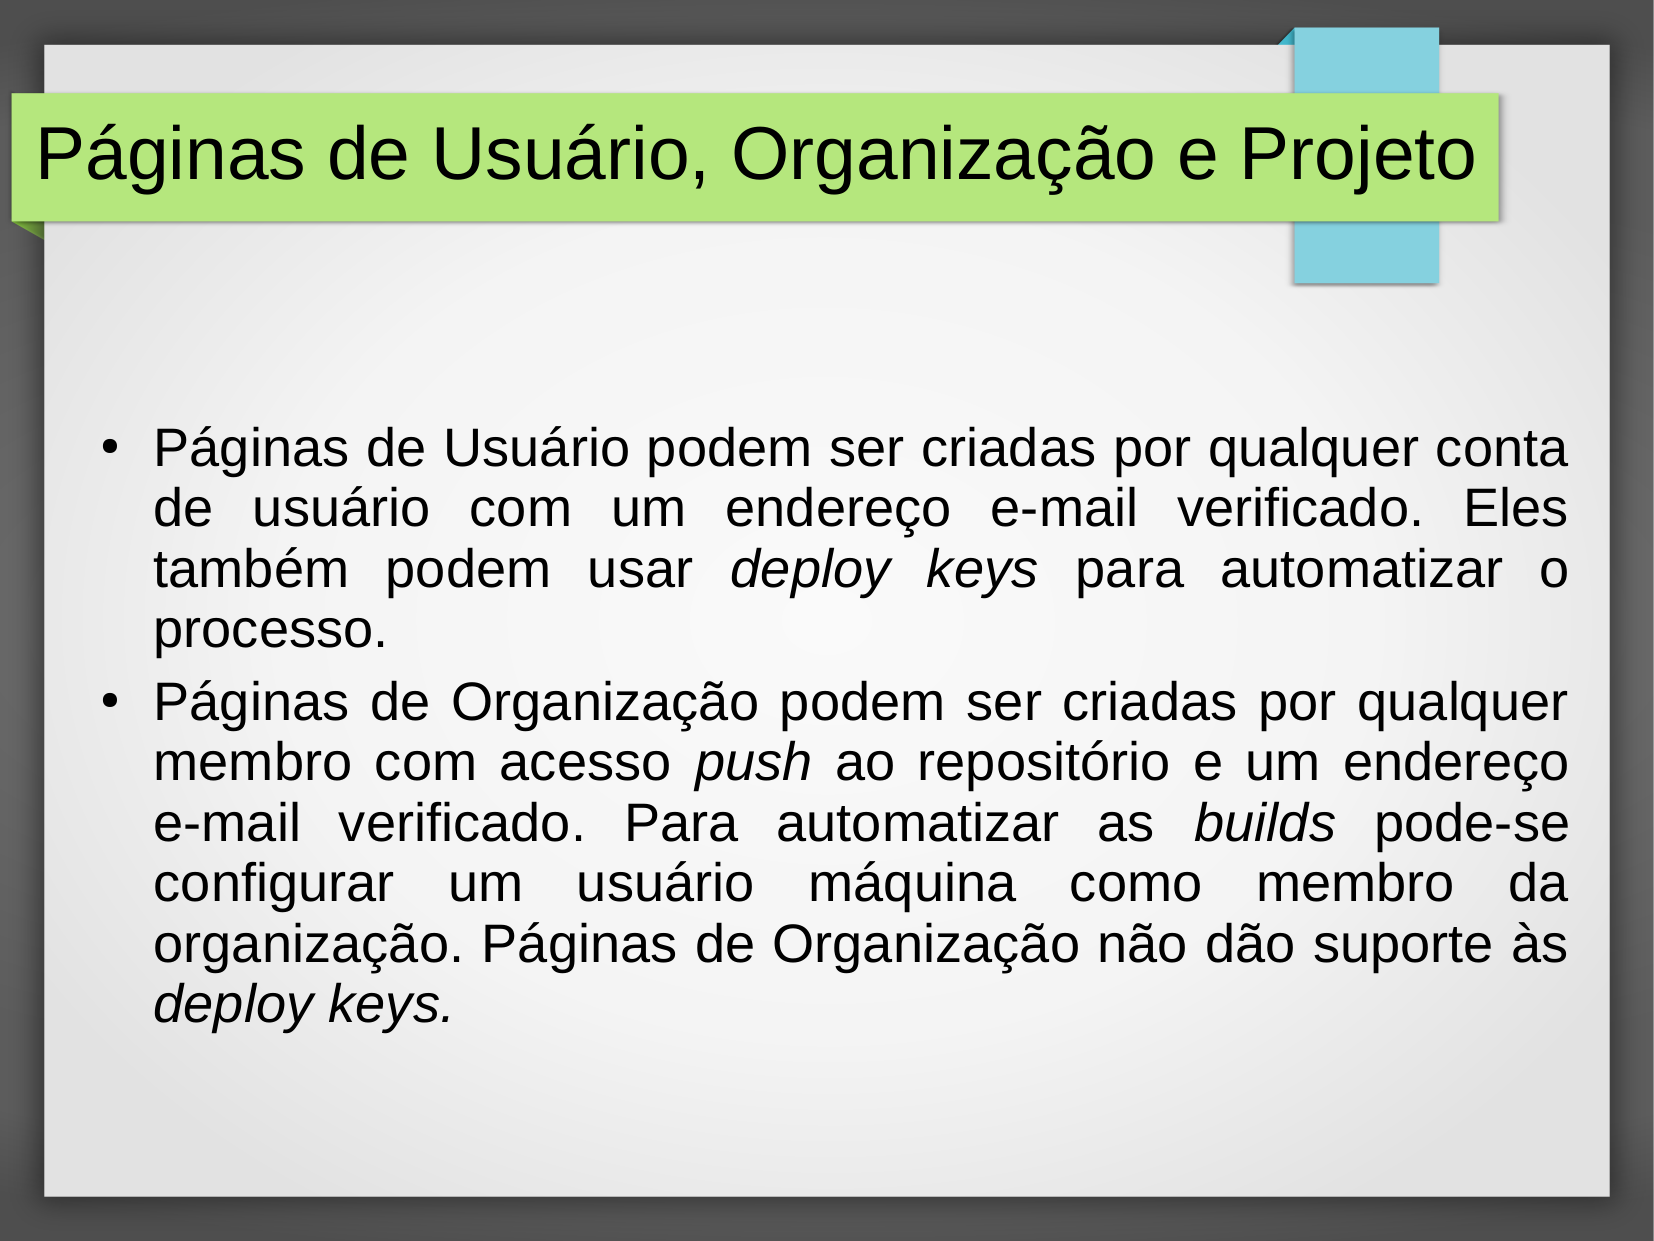

# Páginas de Usuário, Organização e Projeto
Páginas de Usuário podem ser criadas por qualquer conta de usuário com um endereço e-mail verificado. Eles também podem usar deploy keys para automatizar o processo.
Páginas de Organização podem ser criadas por qualquer membro com acesso push ao repositório e um endereço e-mail verificado. Para automatizar as builds pode-se configurar um usuário máquina como membro da organização. Páginas de Organização não dão suporte às deploy keys.